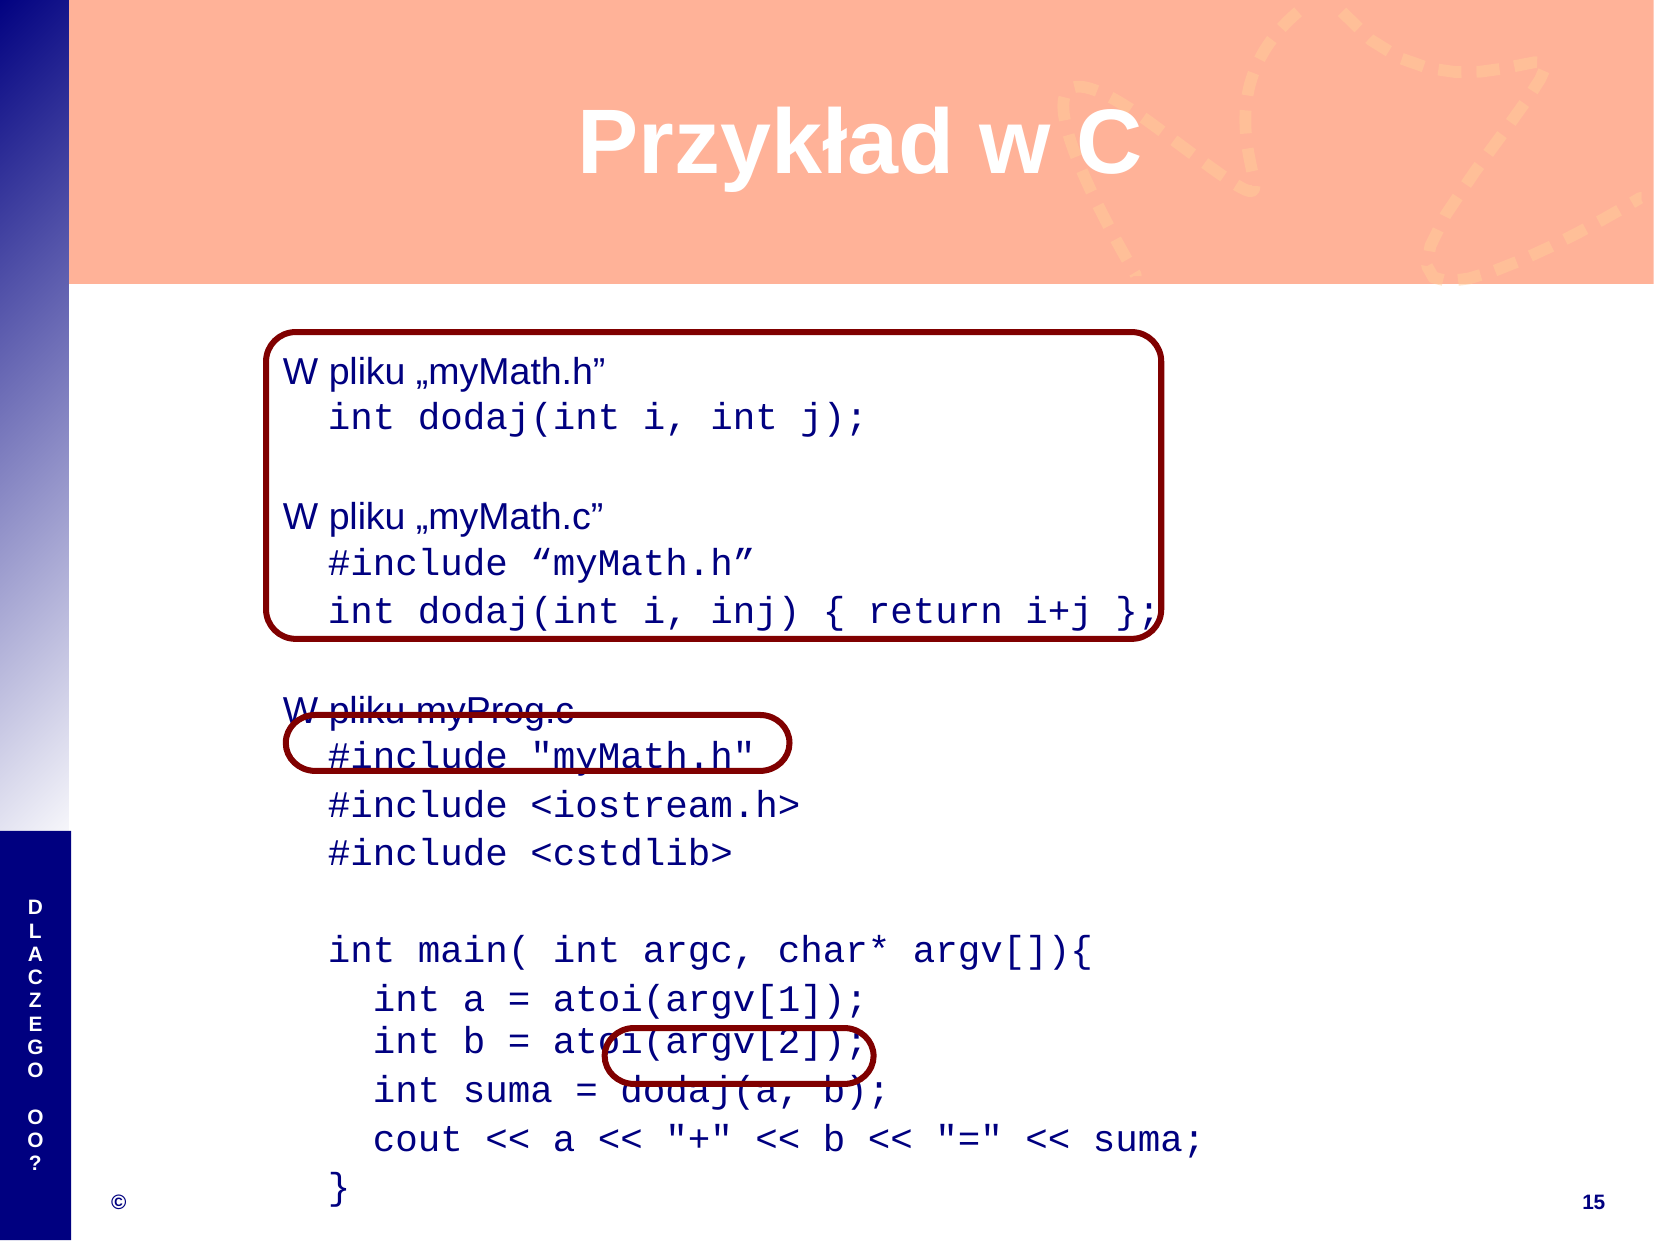

# Przykład w C
W pliku „myMath.h”
 int dodaj(int i, int j);
W pliku „myMath.c”
 #include “myMath.h”
 int dodaj(int i, inj) { return i+j };
W pliku myProg.c
 #include "myMath.h"
 #include <iostream.h>
 #include <cstdlib>
 int main( int argc, char* argv[]){
 int a = atoi(argv[1]);
 int b = atoi(argv[2]);
 int suma = dodaj(a, b);
 cout << a << "+" << b << "=" << suma;
 }
D
L
A
C
Z
E
G
O
O
O
?